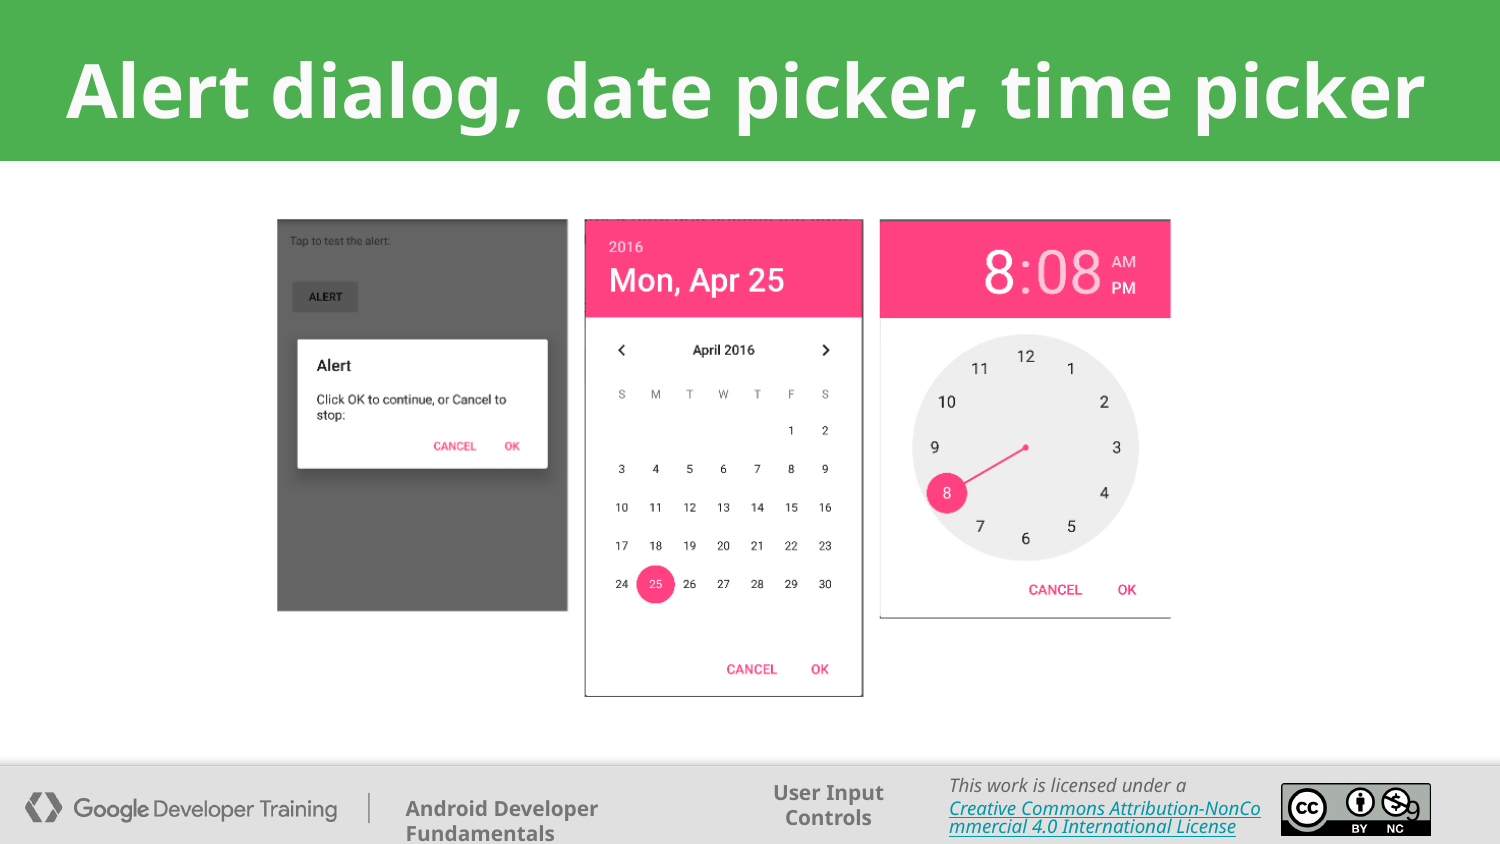

# Alert dialog, date picker, time picker